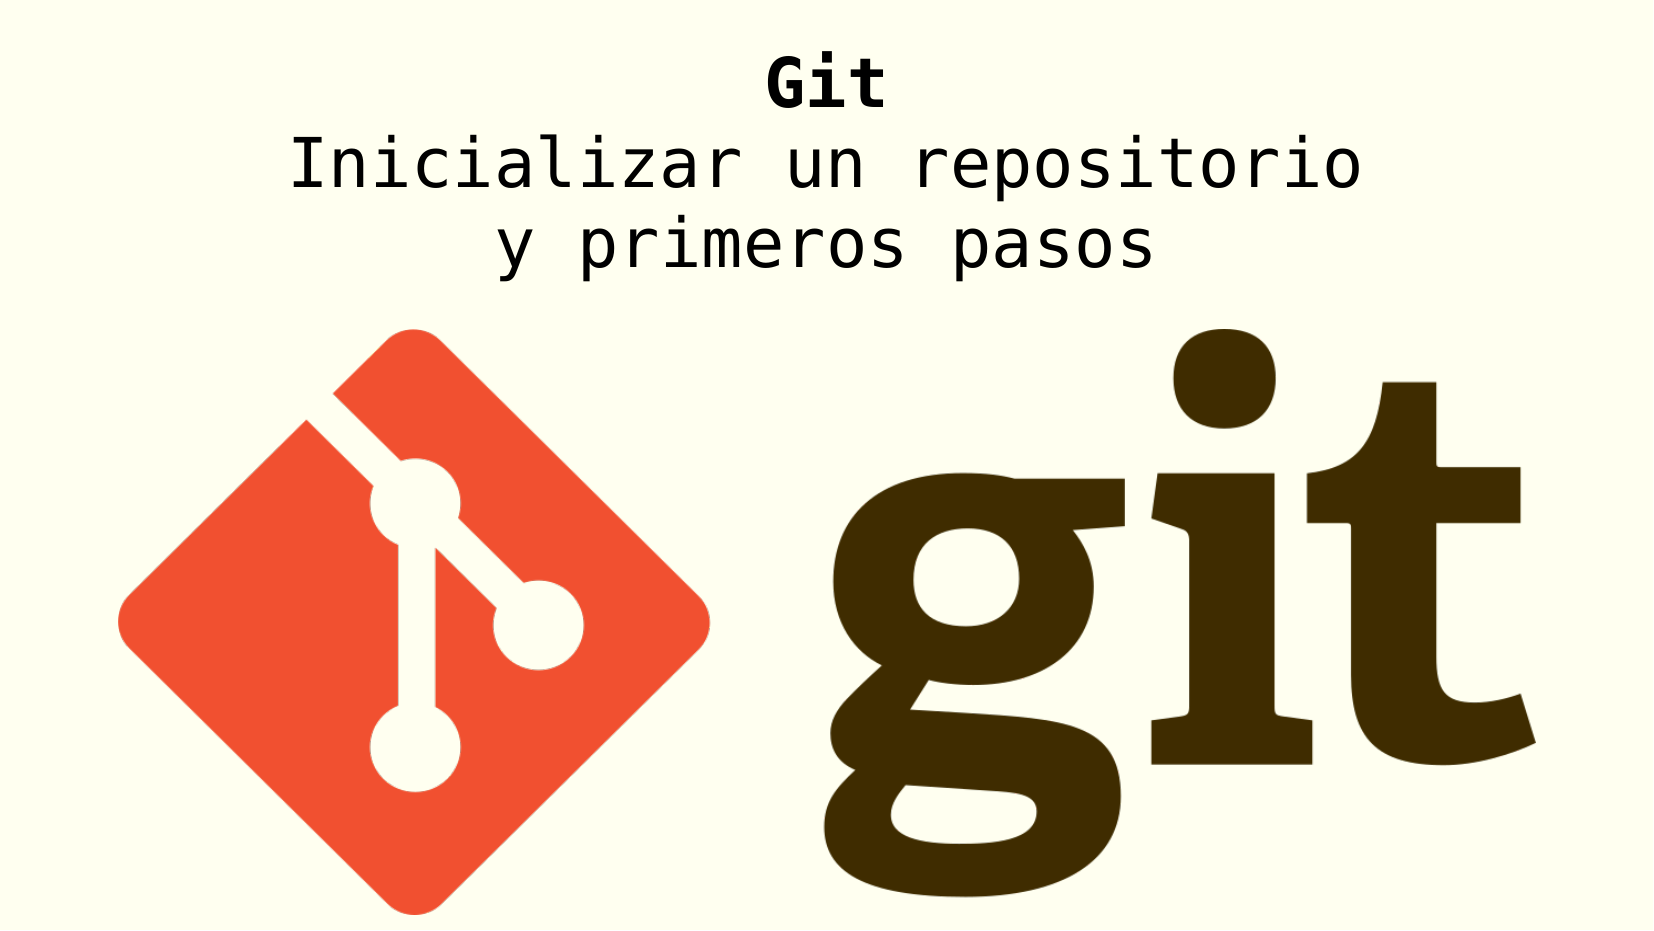

# Git Inicializar un repositorio y primeros pasos